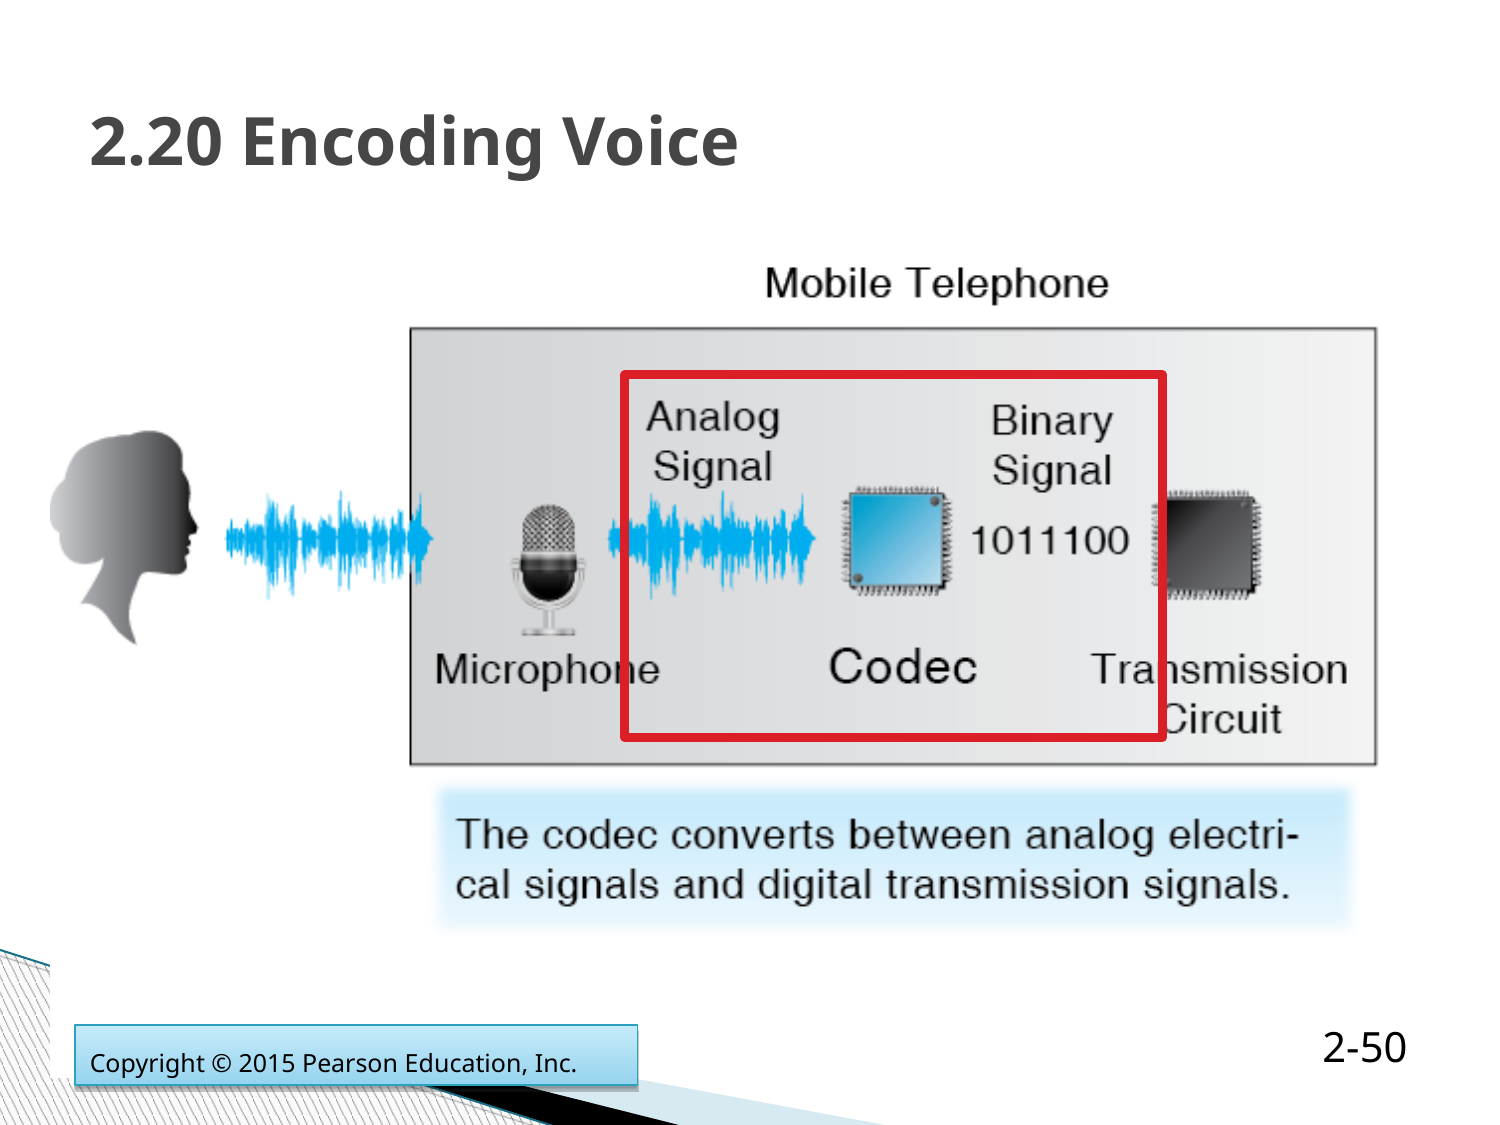

# 2.20 Encoding Voice
Copyright © 2015 Pearson Education, Inc.